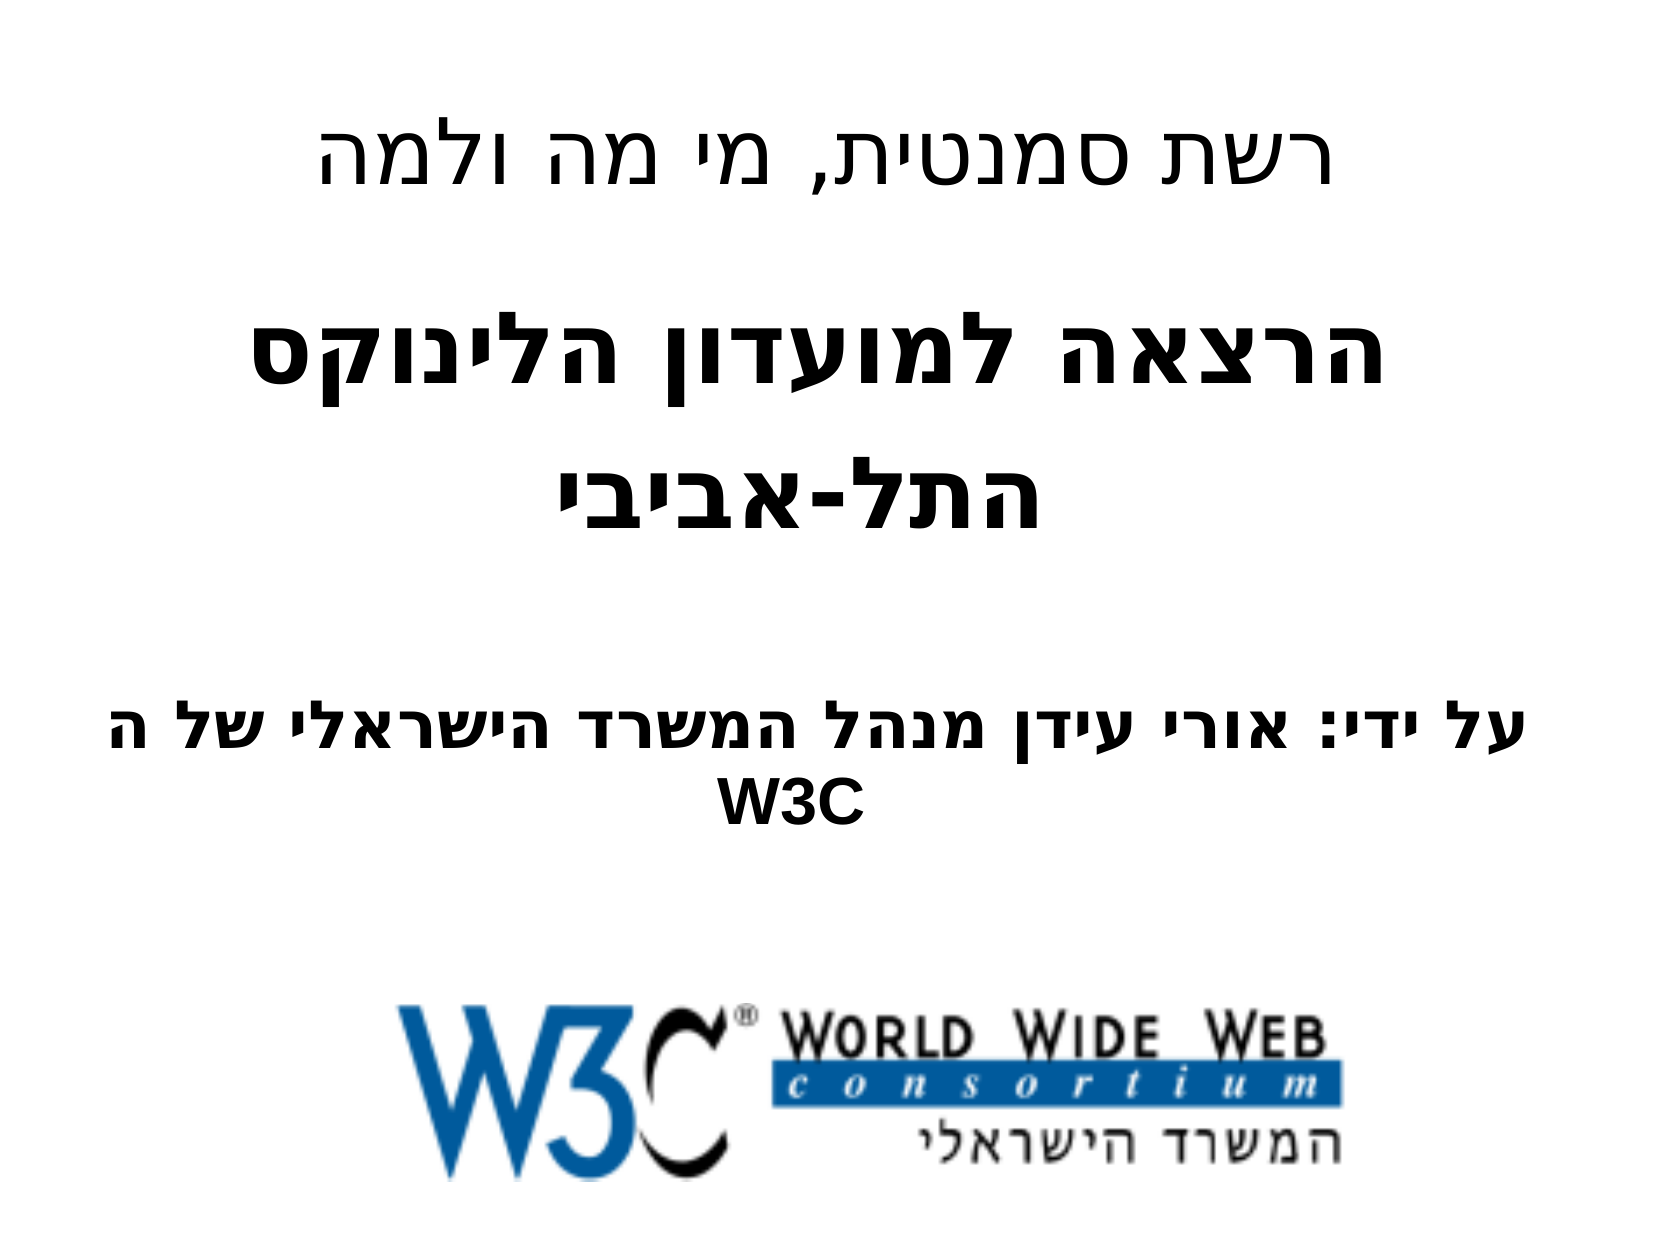

# רשת סמנטית, מי מה ולמה
הרצאה למועדון הלינוקס
 התל-אביבי
על ידי: אורי עידן מנהל המשרד הישראלי של ה W3C